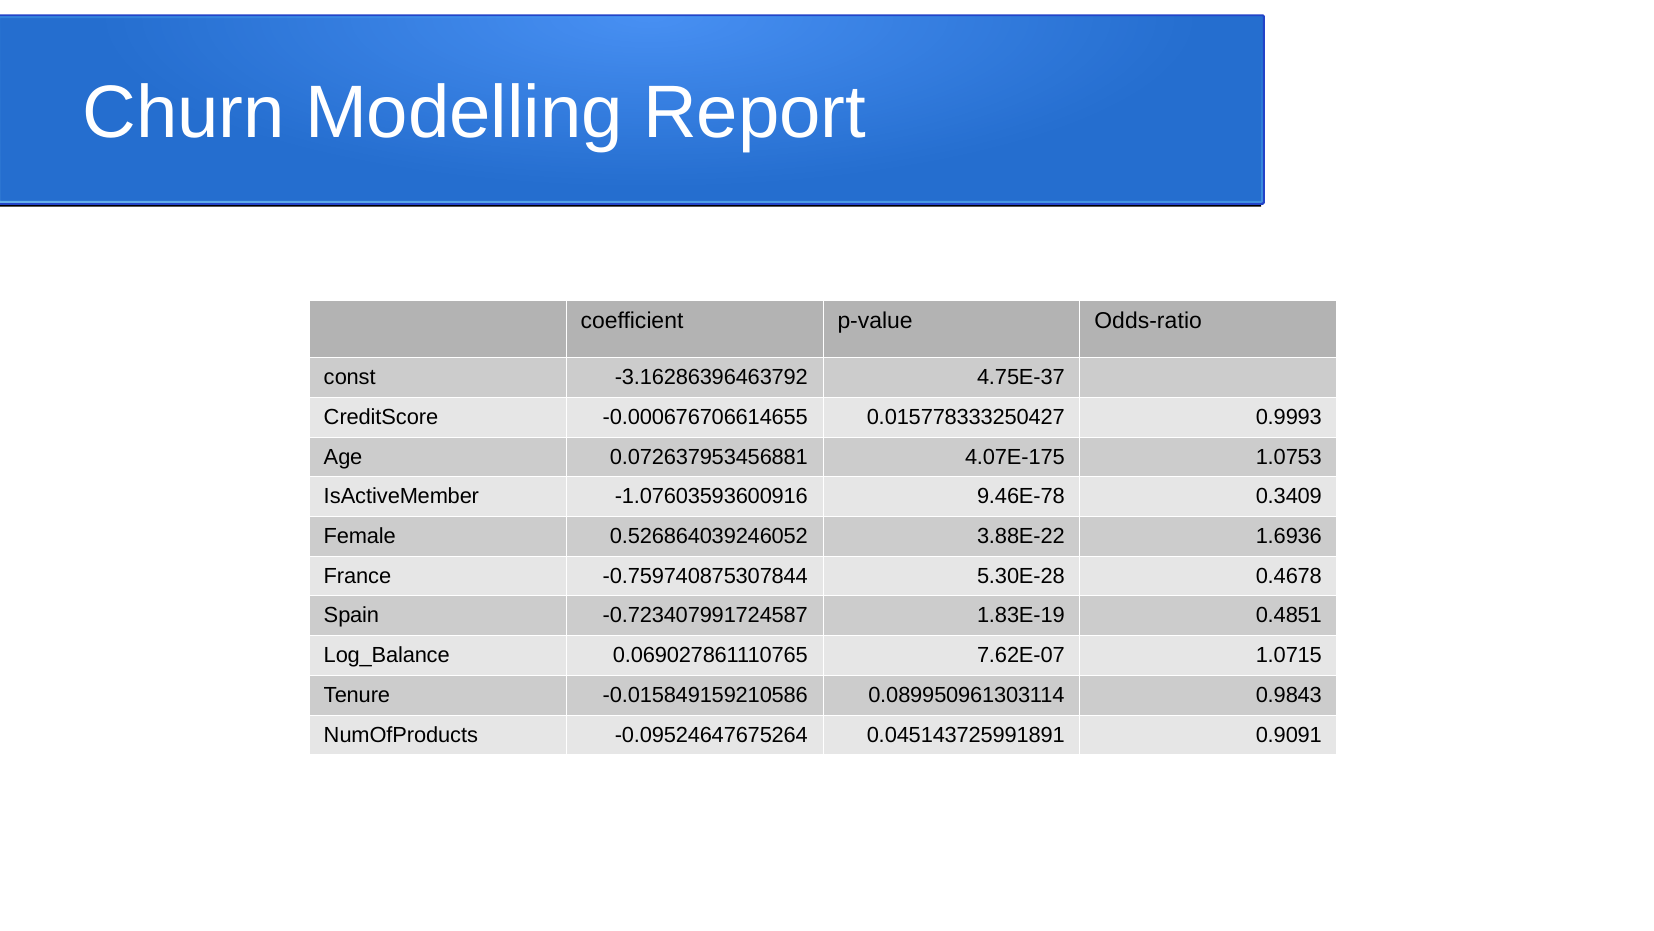

# Churn Modelling Report
| | coefficient | p-value | Odds-ratio |
| --- | --- | --- | --- |
| const | -3.16286396463792 | 4.75E-37 | |
| CreditScore | -0.000676706614655 | 0.015778333250427 | 0.9993 |
| Age | 0.072637953456881 | 4.07E-175 | 1.0753 |
| IsActiveMember | -1.07603593600916 | 9.46E-78 | 0.3409 |
| Female | 0.526864039246052 | 3.88E-22 | 1.6936 |
| France | -0.759740875307844 | 5.30E-28 | 0.4678 |
| Spain | -0.723407991724587 | 1.83E-19 | 0.4851 |
| Log\_Balance | 0.069027861110765 | 7.62E-07 | 1.0715 |
| Tenure | -0.015849159210586 | 0.089950961303114 | 0.9843 |
| NumOfProducts | -0.09524647675264 | 0.045143725991891 | 0.9091 |